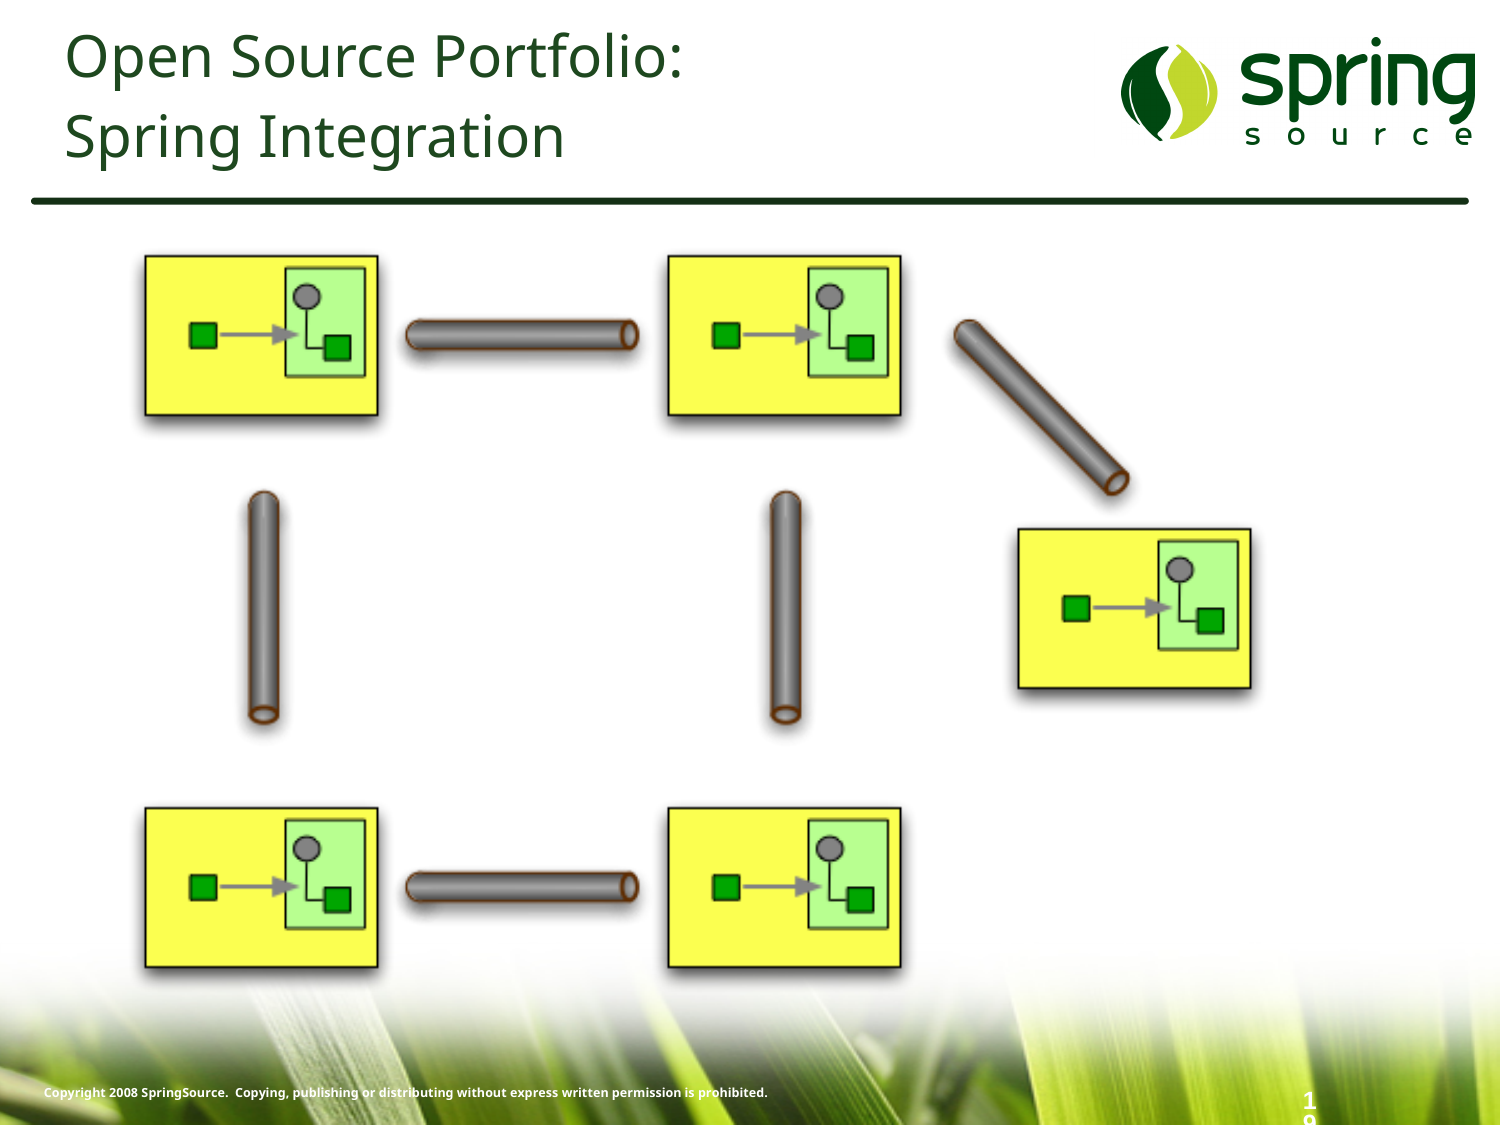

# Open Source Portfolio: Spring Integration
Copyright 2008 SpringSource. Copying, publishing or distributing without express written permission is prohibited.